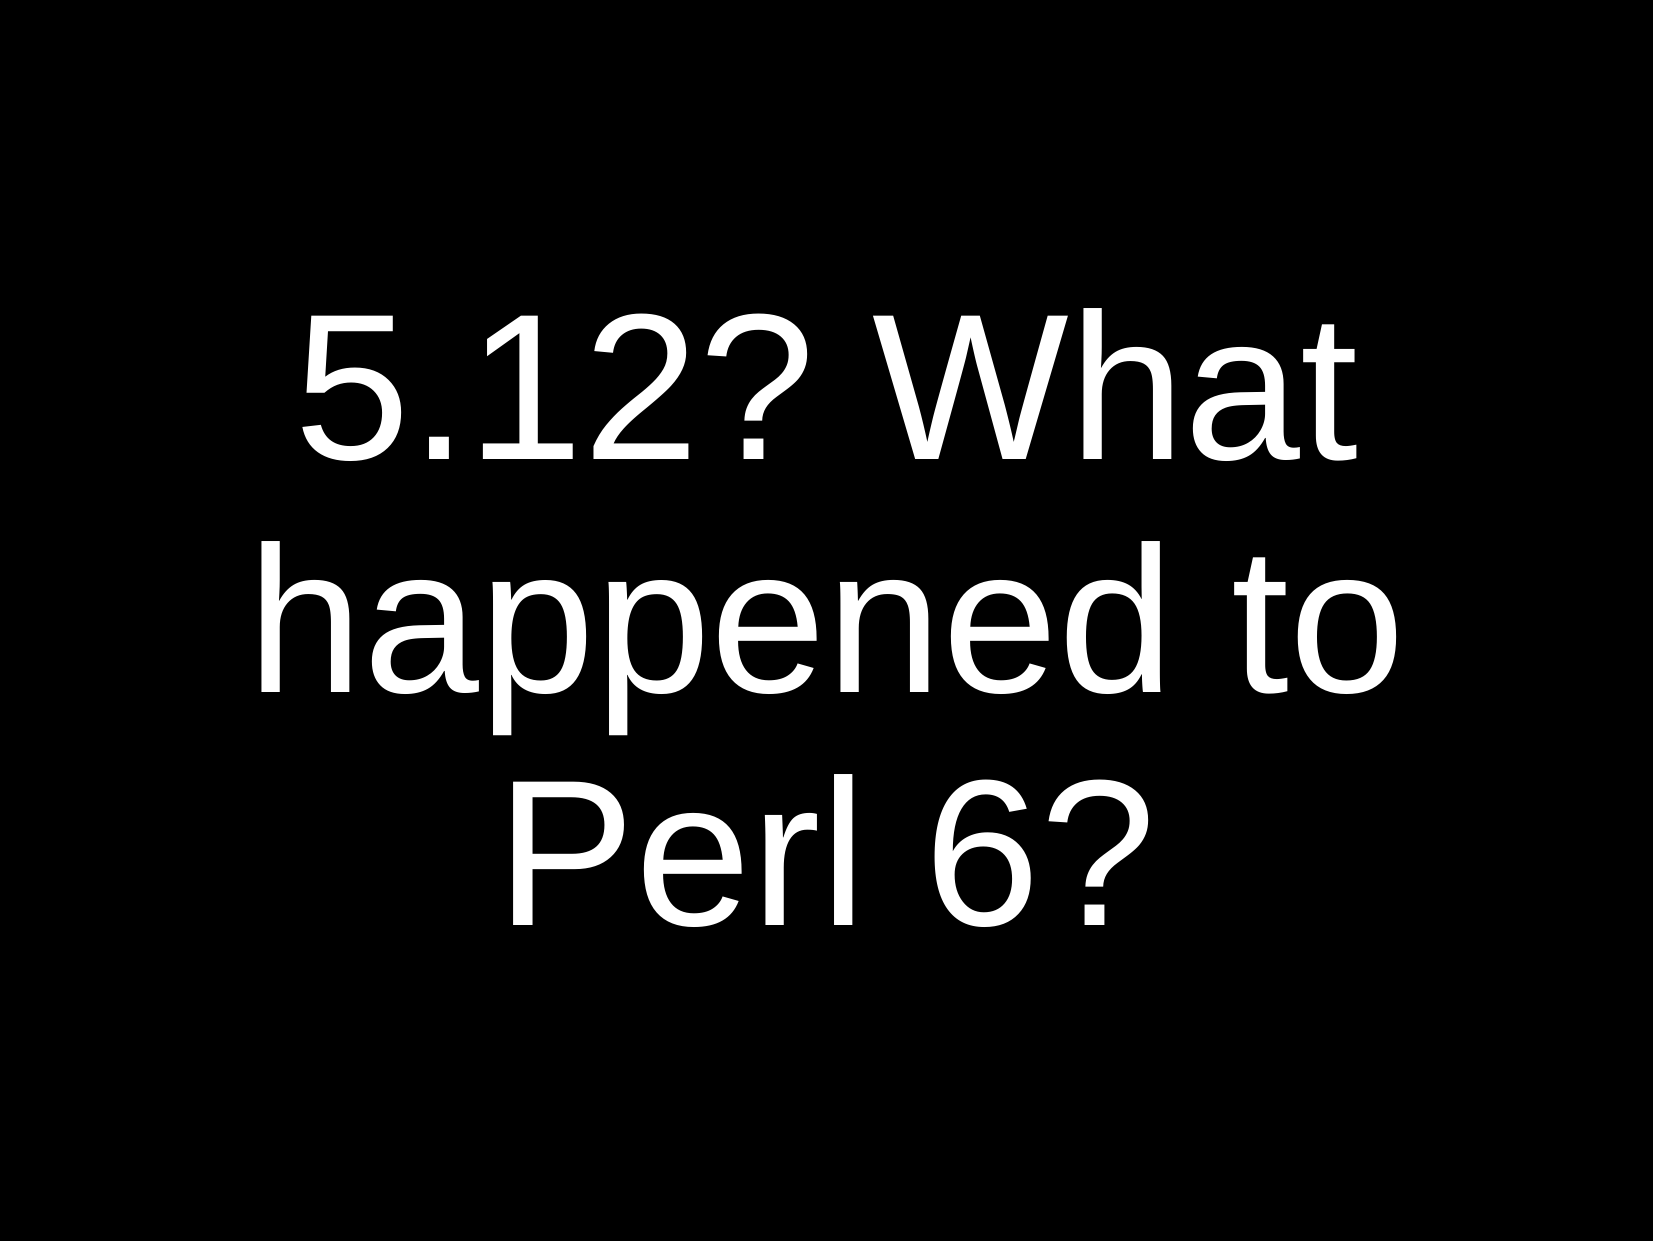

# 5.12? What happened to Perl 6?